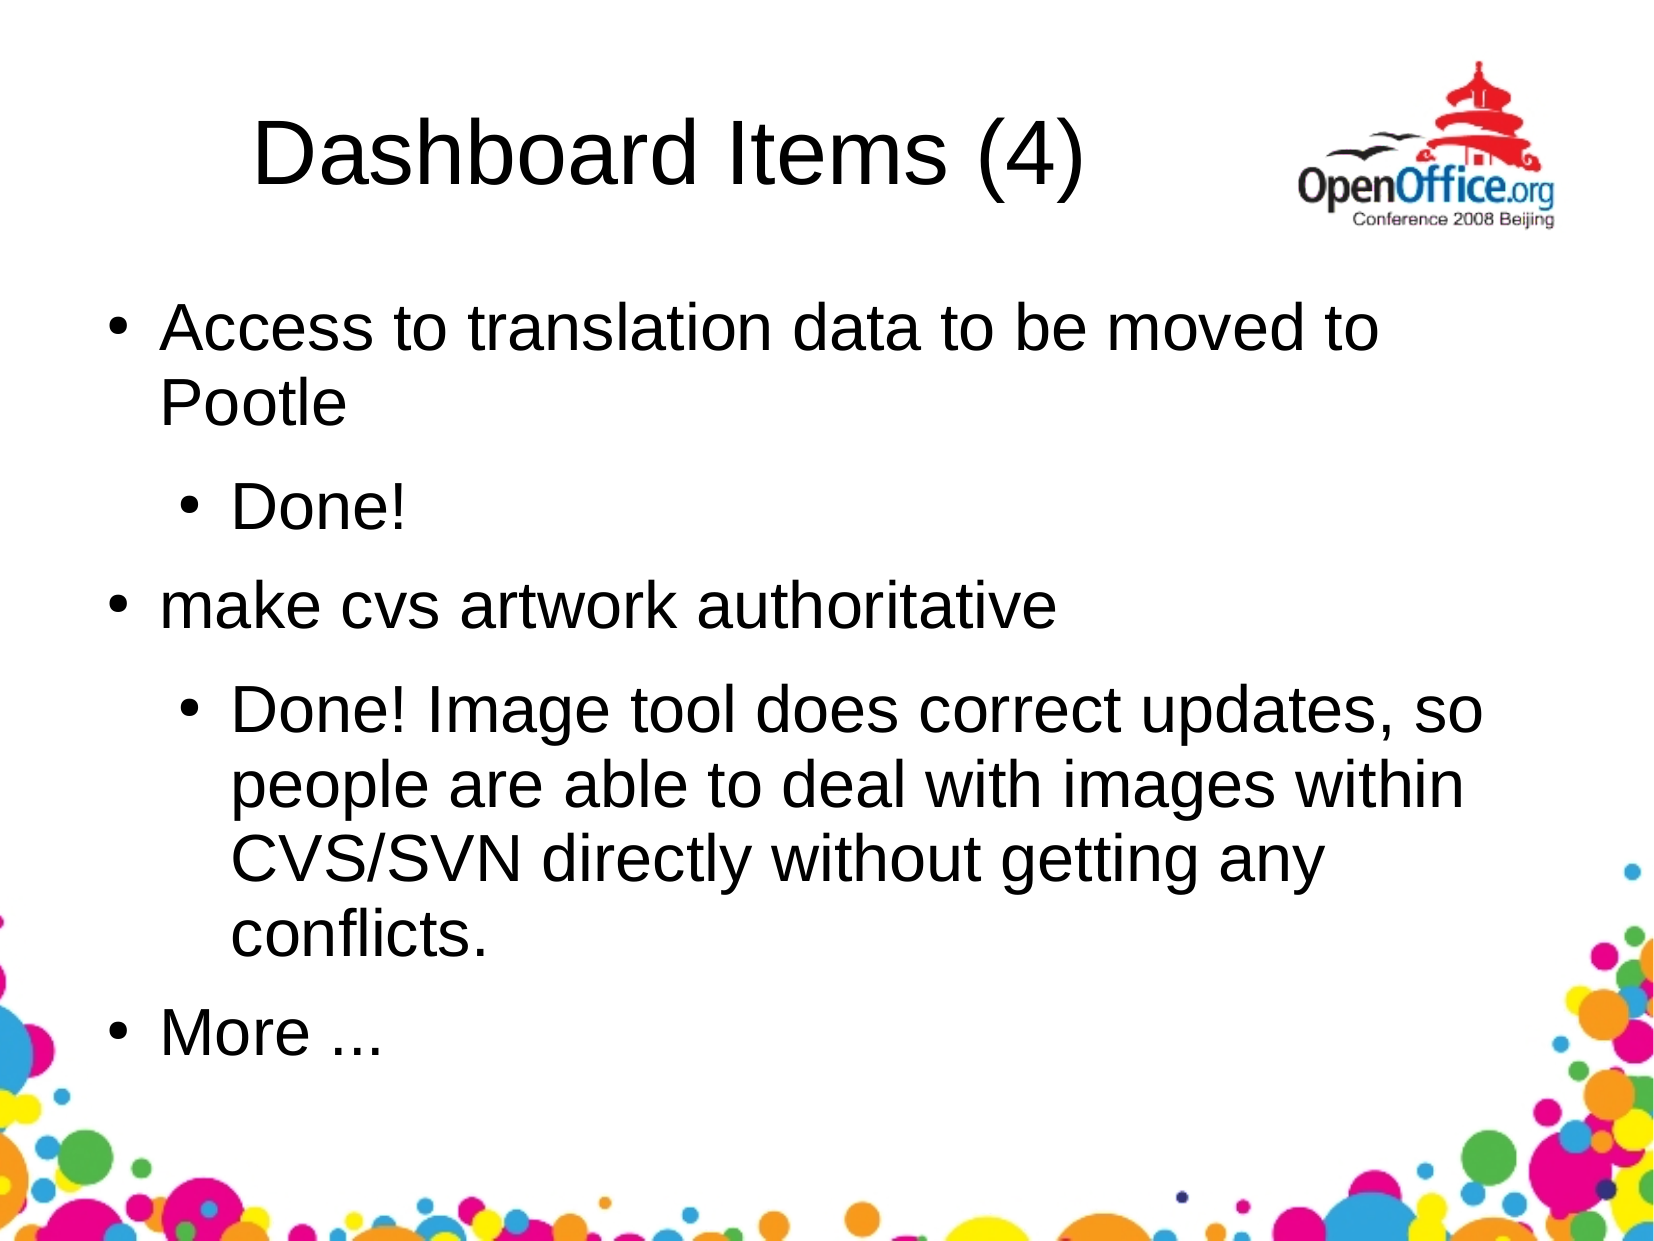

# Dashboard Items (4)
Access to translation data to be moved to Pootle
Done!
make cvs artwork authoritative
Done! Image tool does correct updates, so people are able to deal with images within CVS/SVN directly without getting any conflicts.
More ...